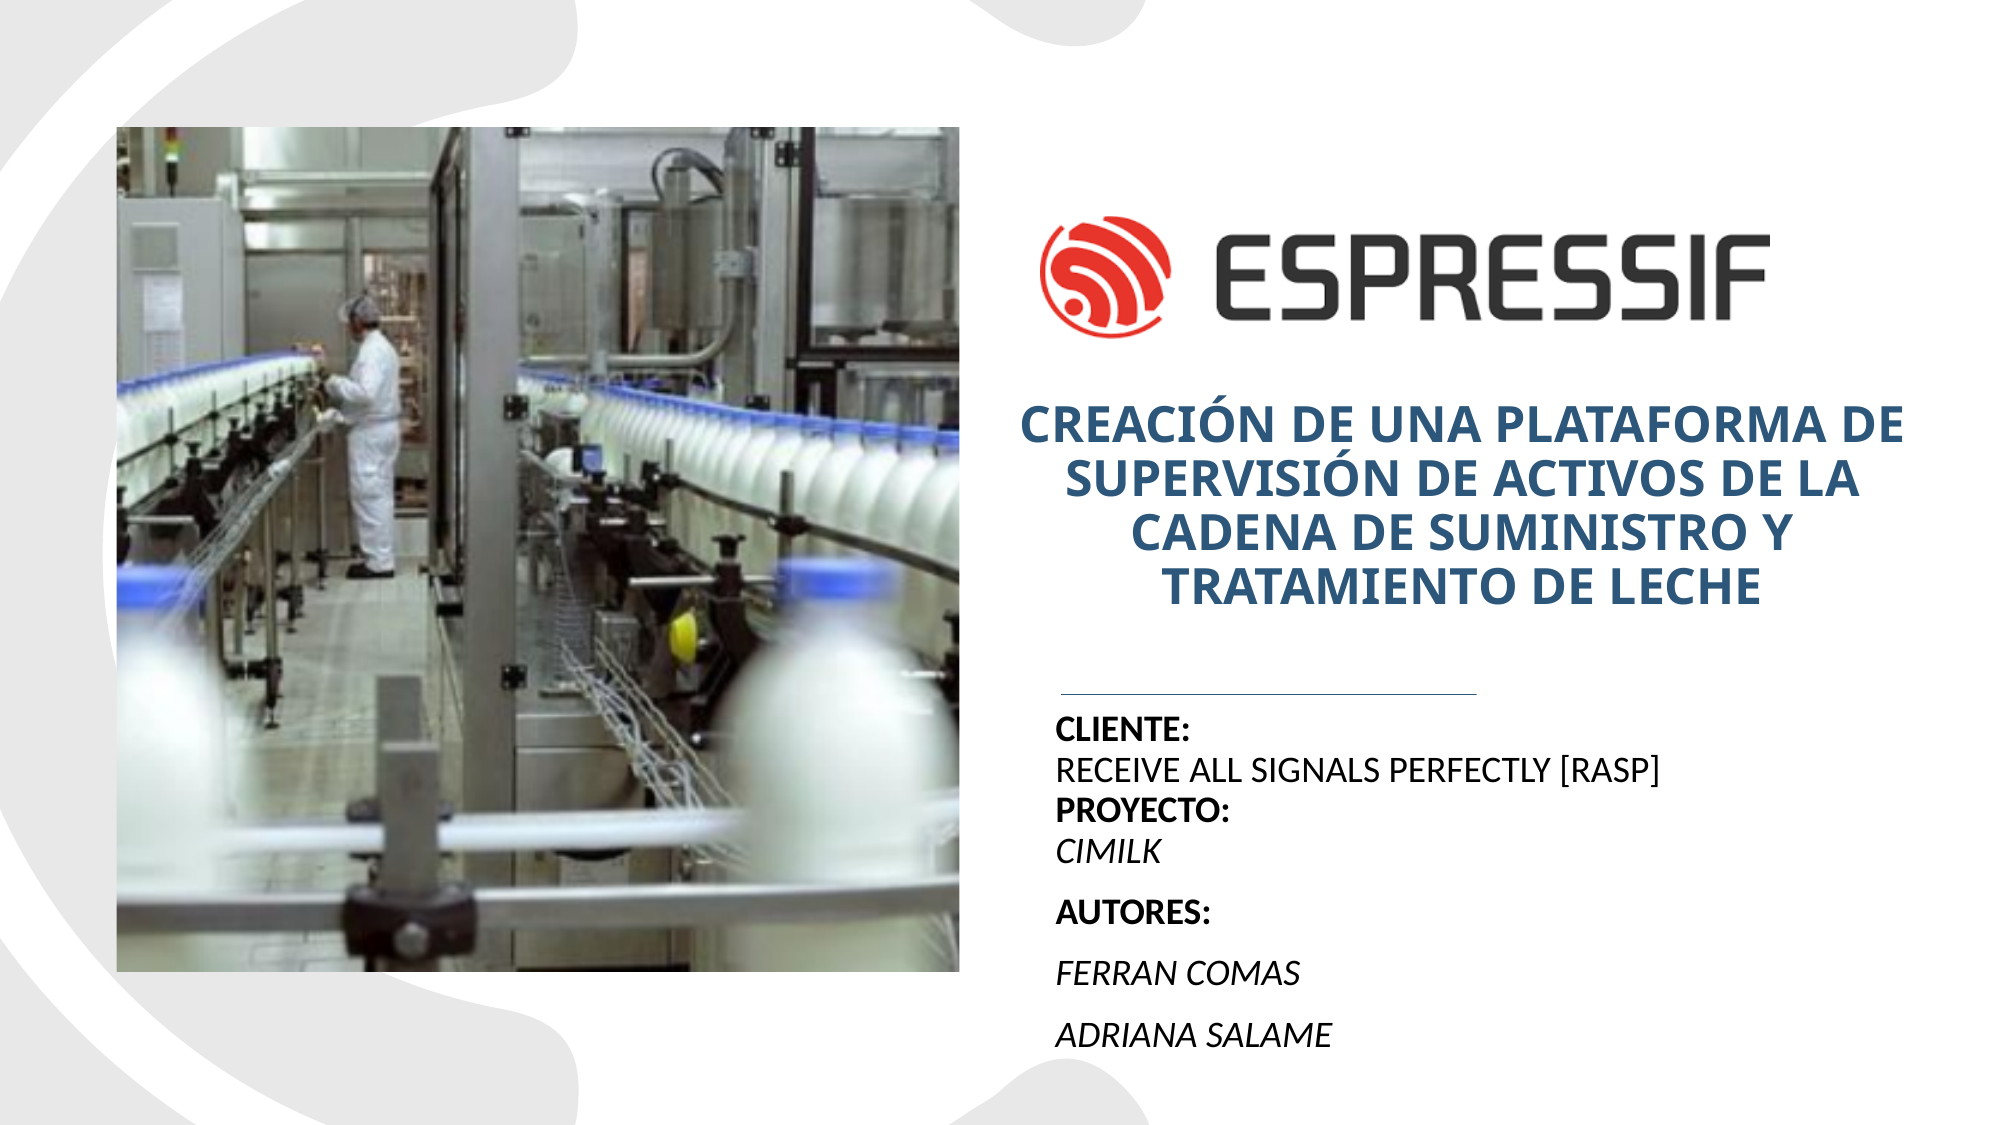

# CREACIÓN DE UNA PLATAFORMA DE SUPERVISIÓN DE ACTIVOS DE LA CADENA DE SUMINISTRO Y TRATAMIENTO DE LECHE
Cliente:
Receive All Signals Perfectly [RASP]
Proyecto:
CIMILK
Autores:
Ferran comas
Adriana salame